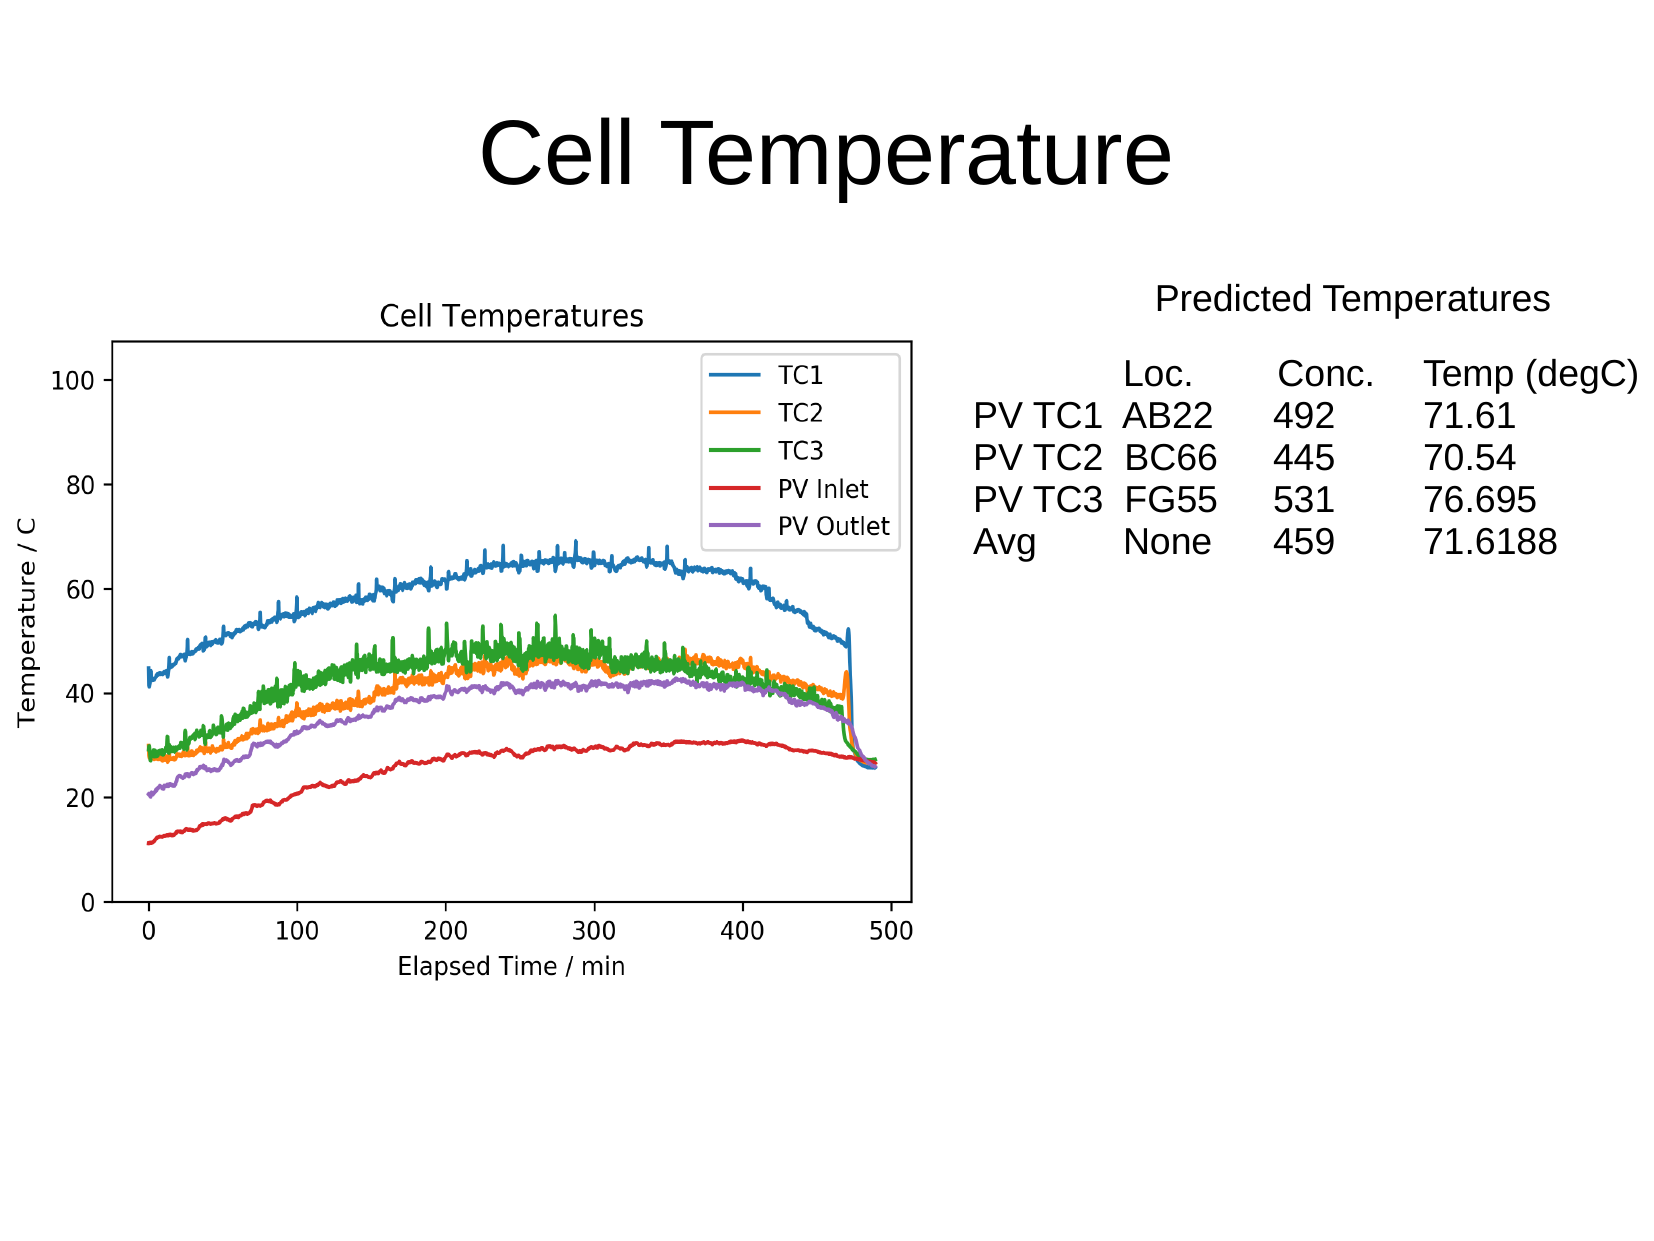

# Cell Temperature
Predicted Temperatures
 	Loc. Conc.	Temp (degC)
PV TC1 AB22 	492 	71.61
PV TC2 BC66 	445 	70.54
PV TC3 FG55 	531 	76.695
Avg 	None 	459		71.6188